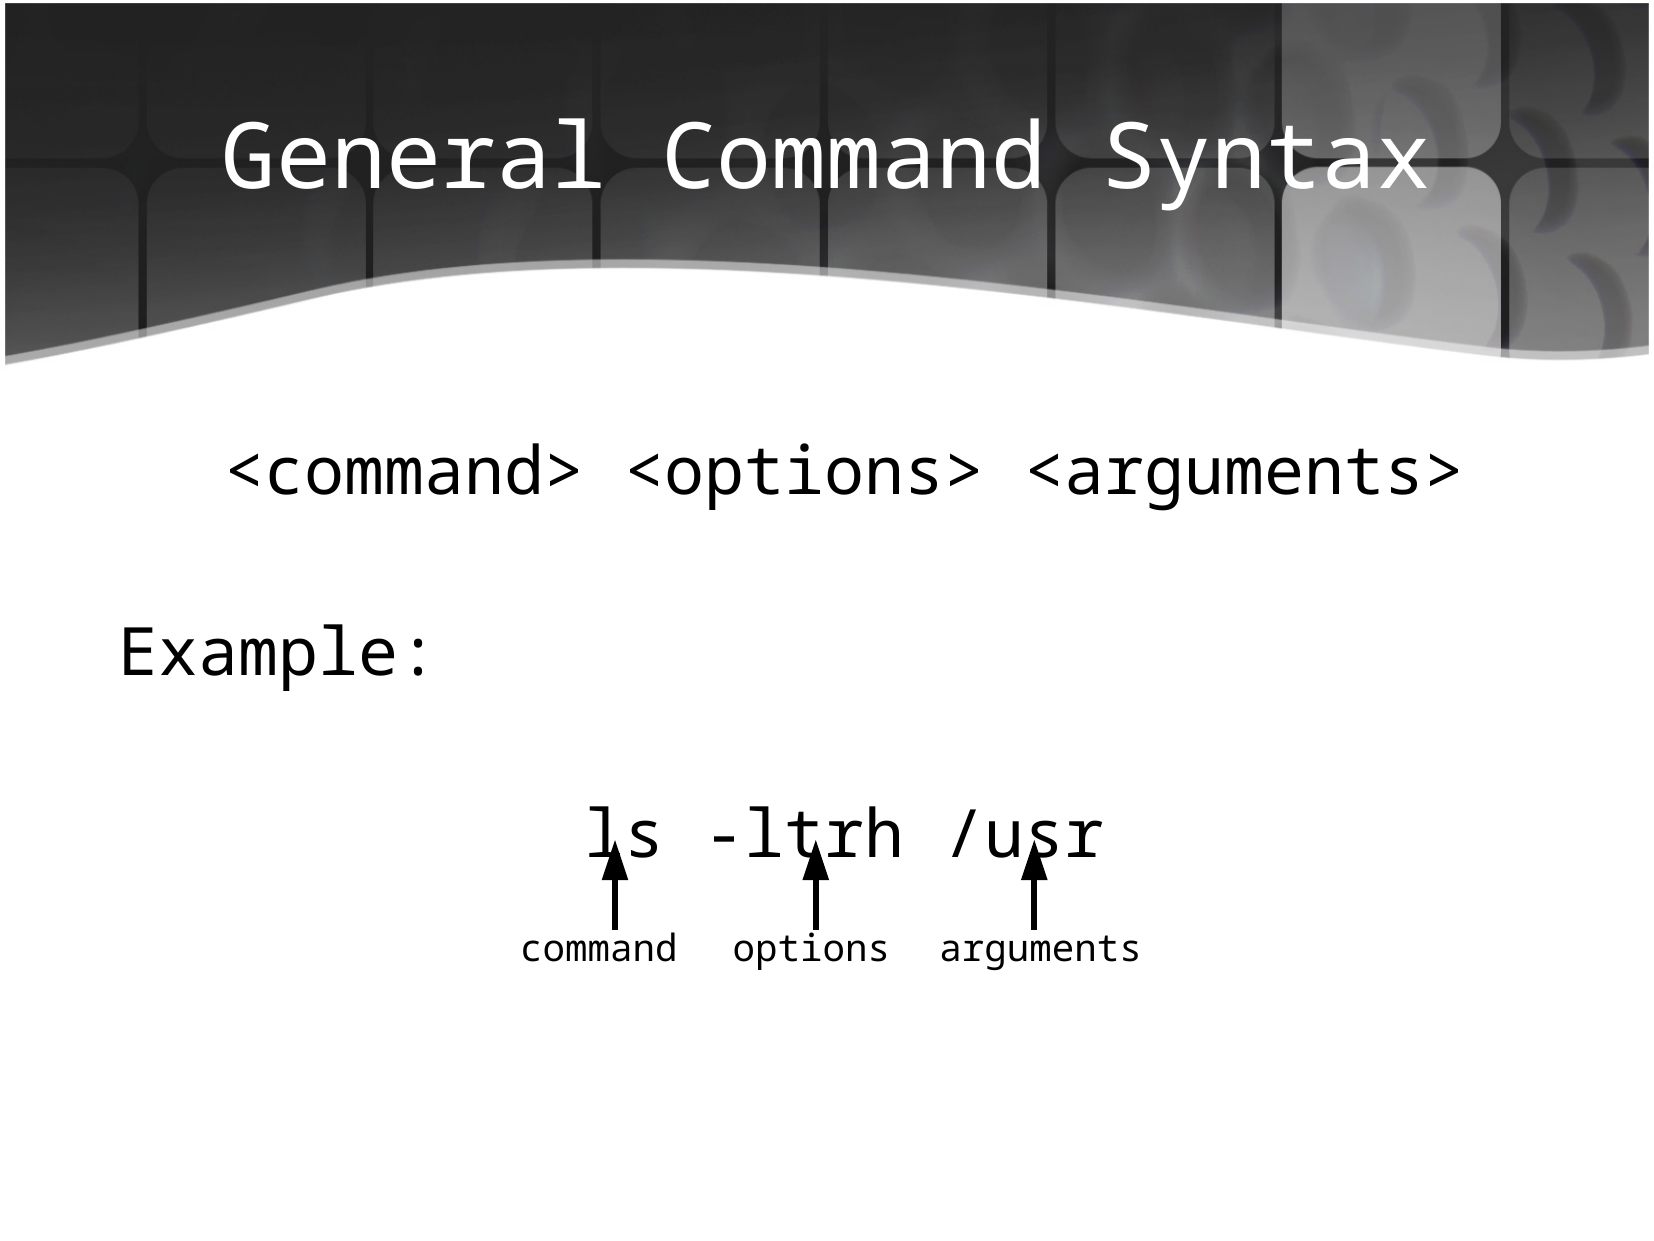

# General Command Syntax
<command> <options> <arguments>
Example:
ls -ltrh /usr
command
options
arguments